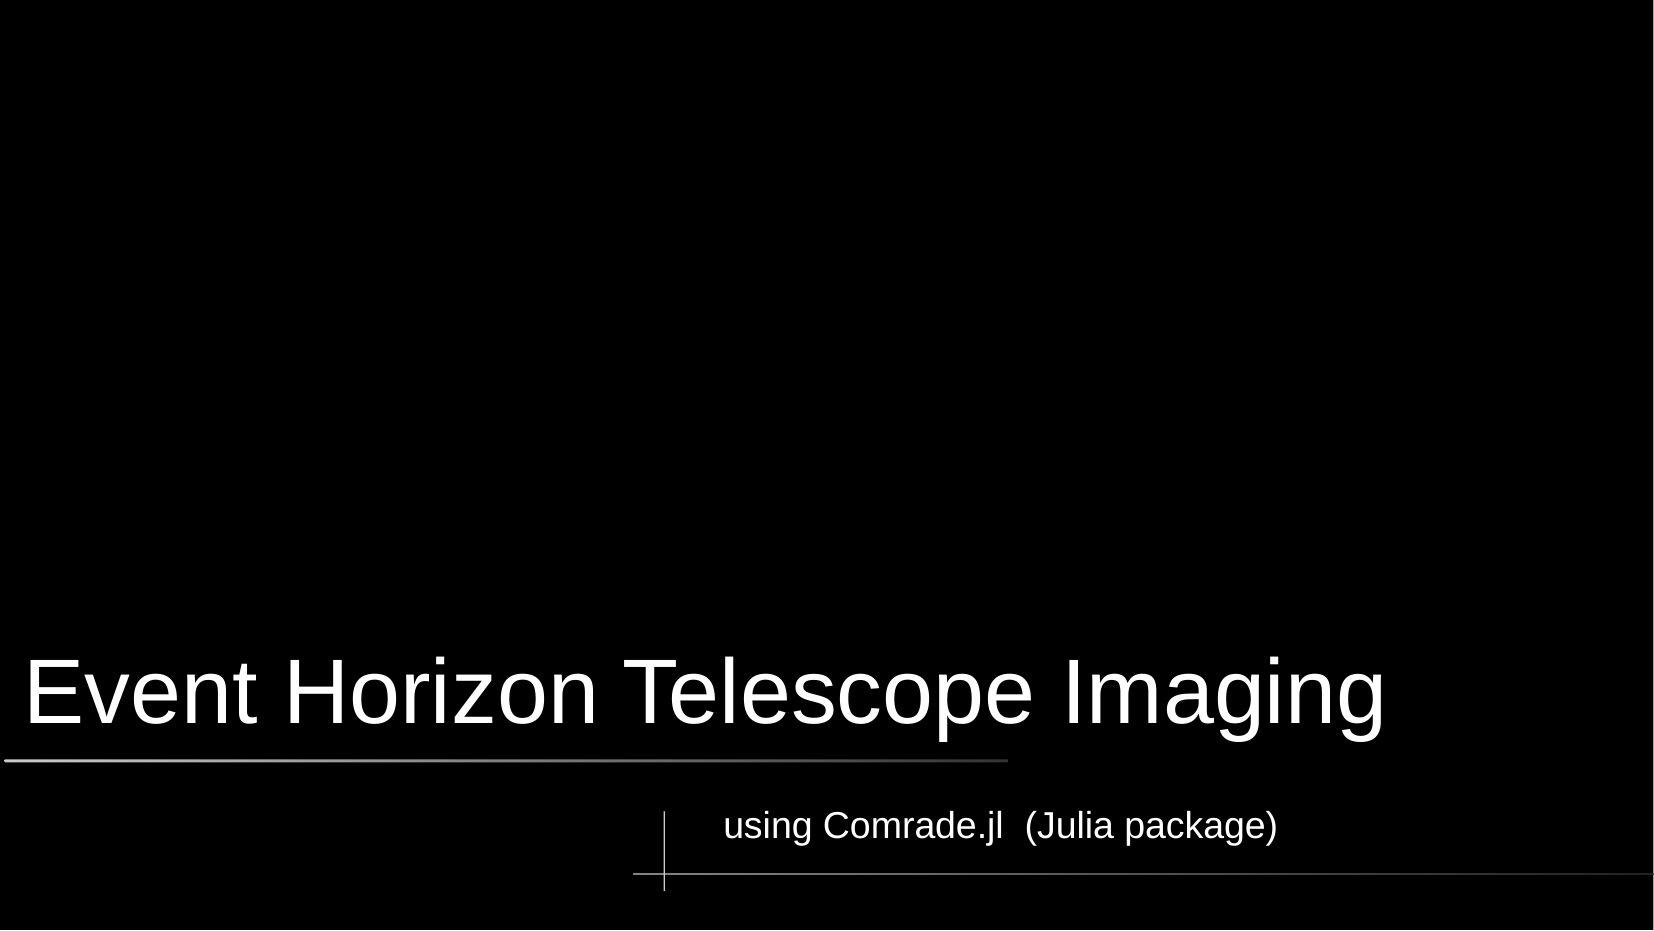

# Event Horizon Telescope Imaging
using Comrade.jl (Julia package)